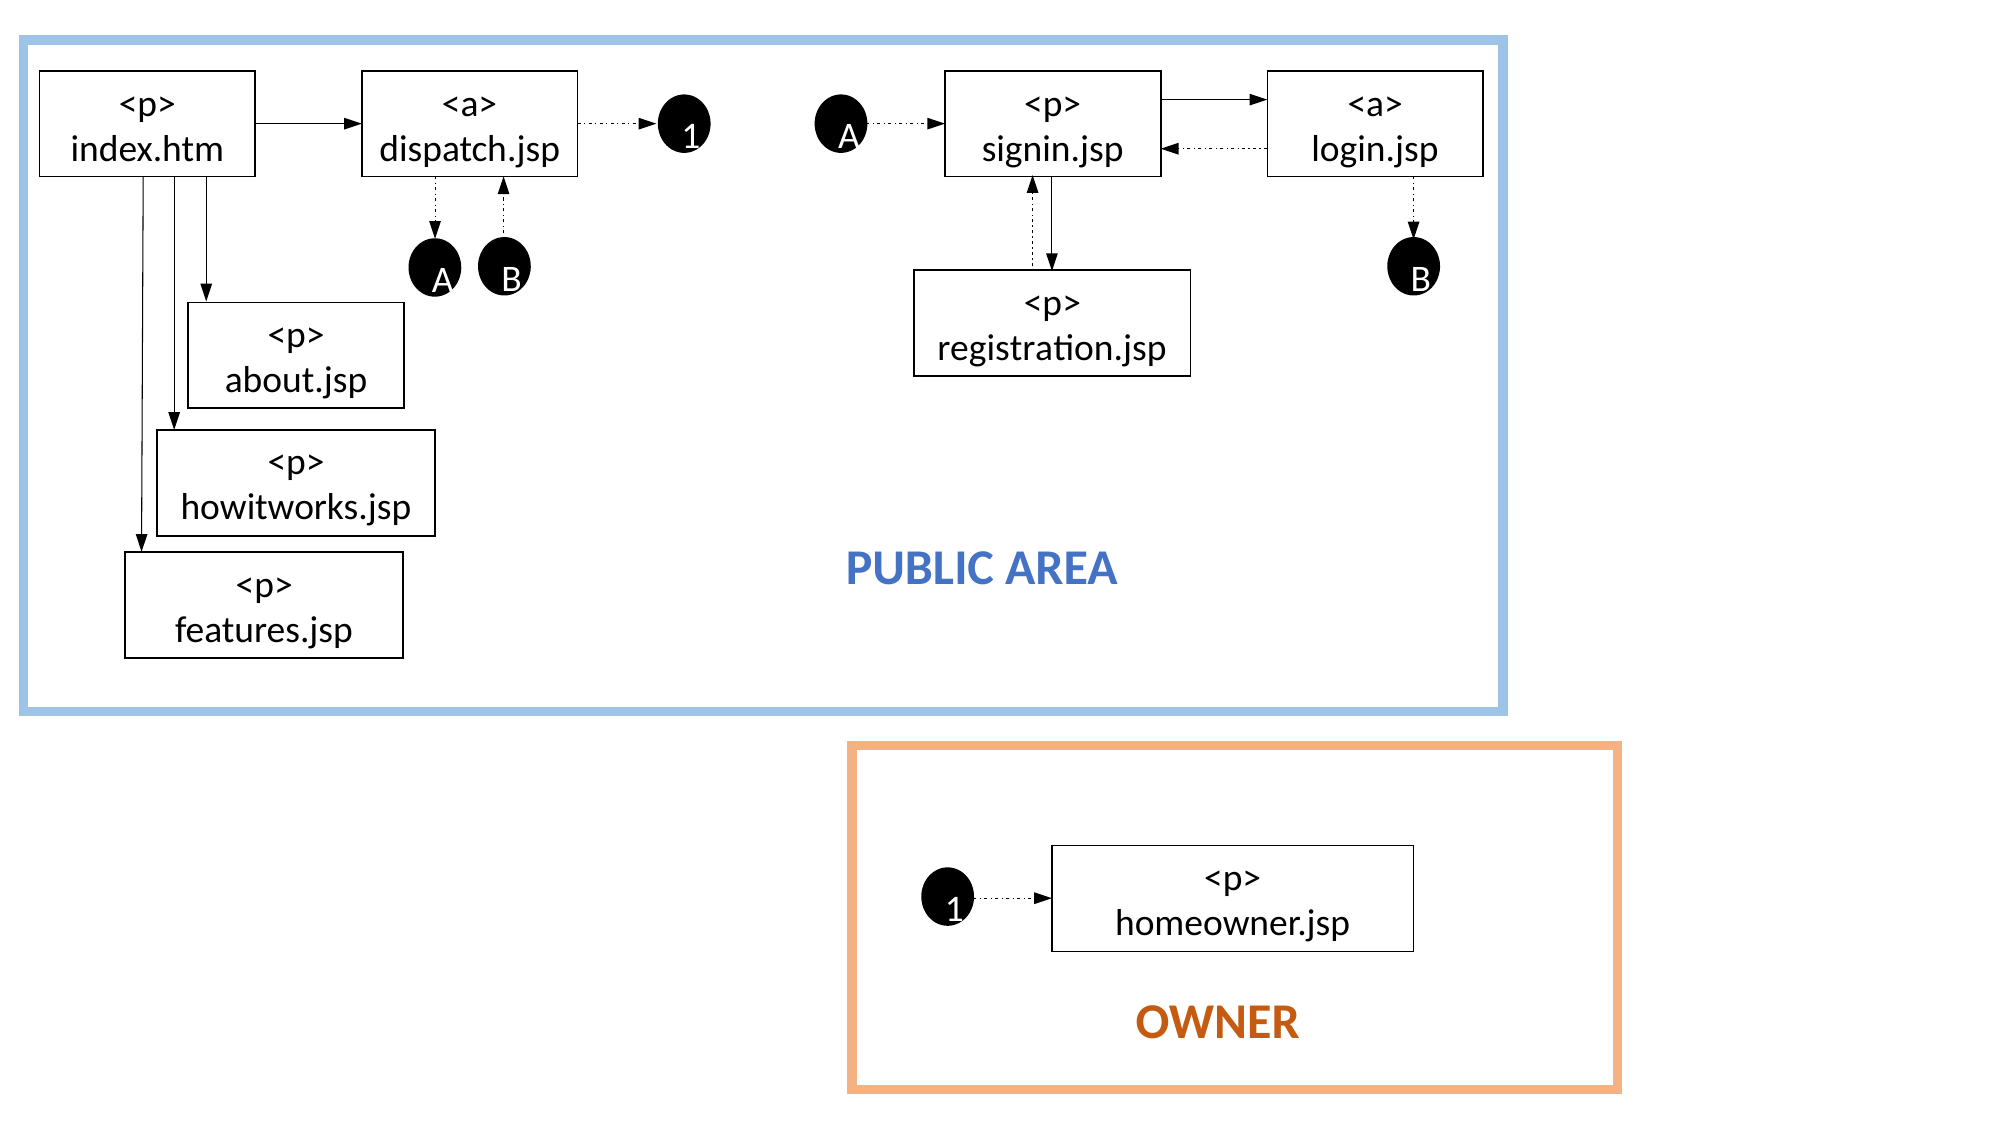

<p>
index.htm
<a>
dispatch.jsp
<p>
signin.jsp
<a>
login.jsp
1
A
B
B
A
<p>
registration.jsp
<p>
about.jsp
<p>
howitworks.jsp
PUBLIC AREA
<p>
features.jsp
<p>
homeowner.jsp
1
OWNER